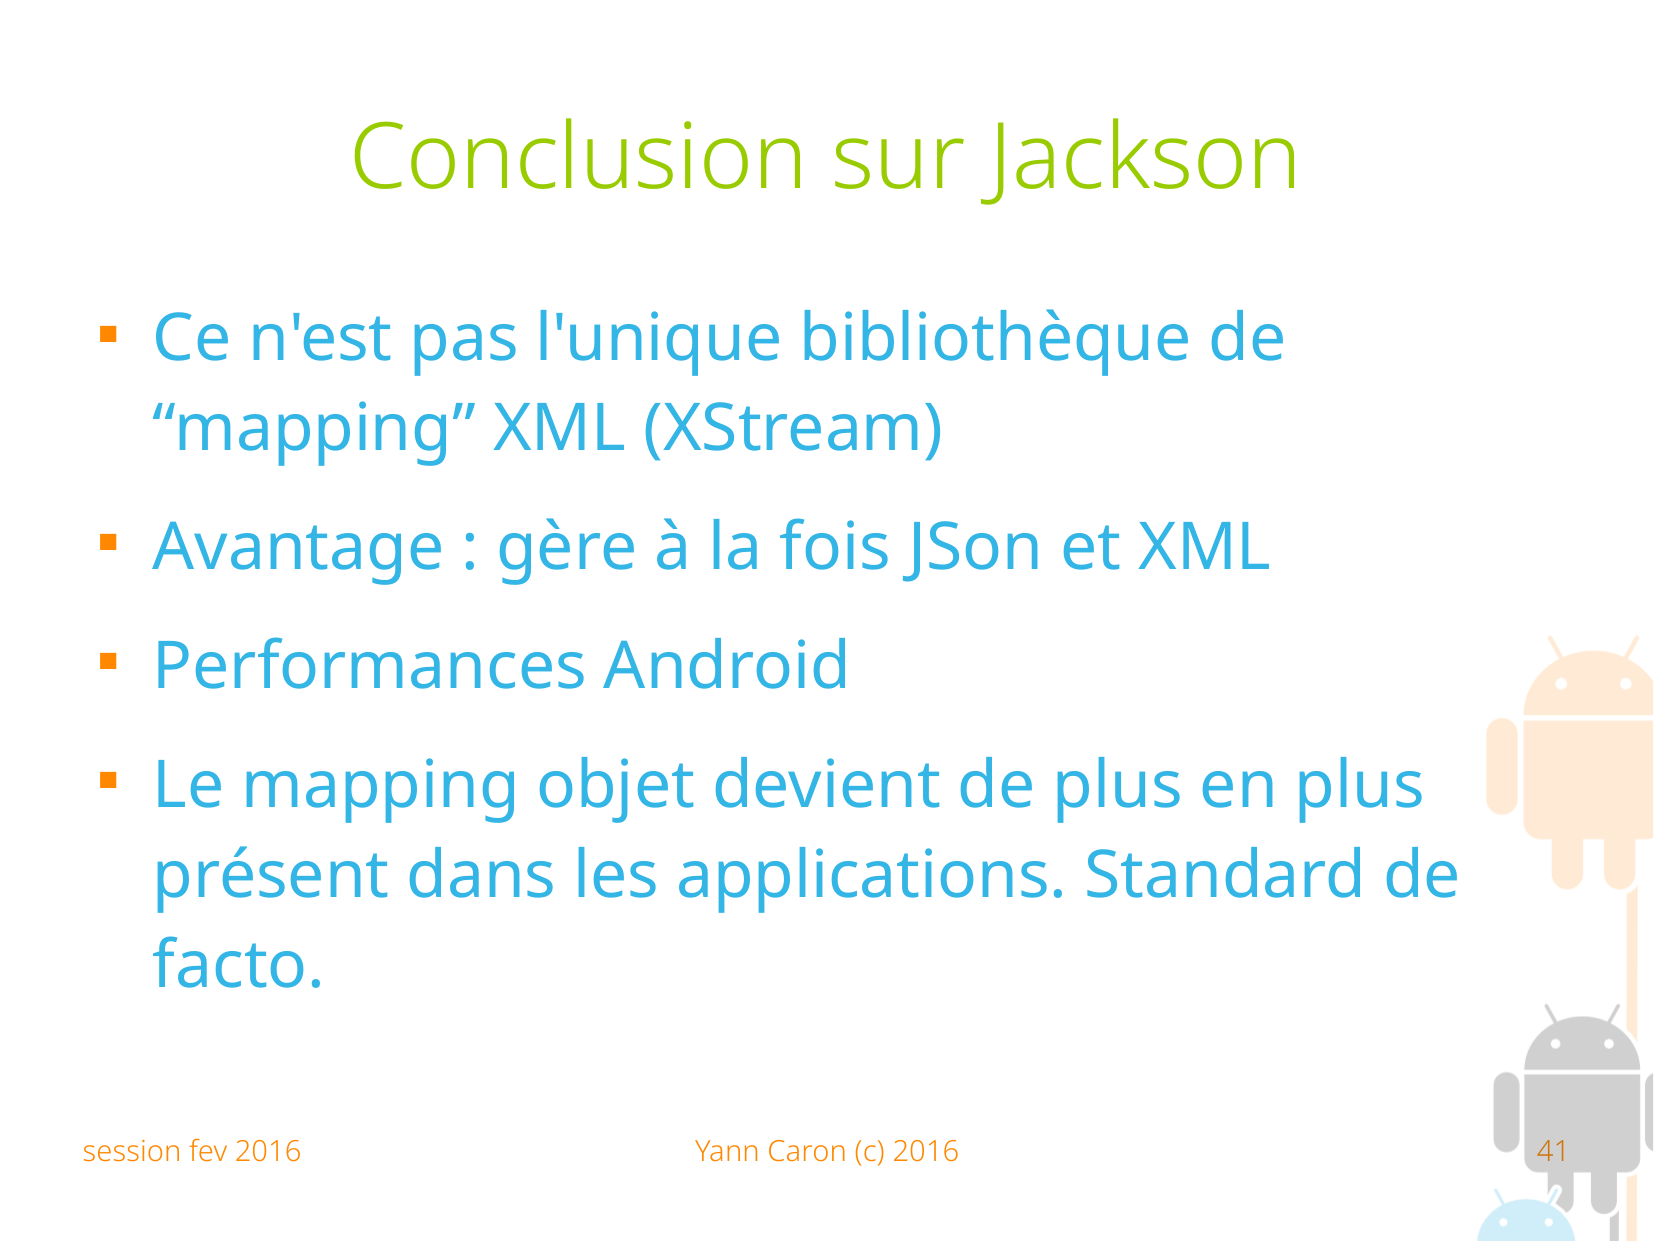

# Conclusion sur Jackson
Ce n'est pas l'unique bibliothèque de “mapping” XML (XStream)
Avantage : gère à la fois JSon et XML
Performances Android
Le mapping objet devient de plus en plus présent dans les applications. Standard de facto.
session fev 2016
Yann Caron (c) 2016
41